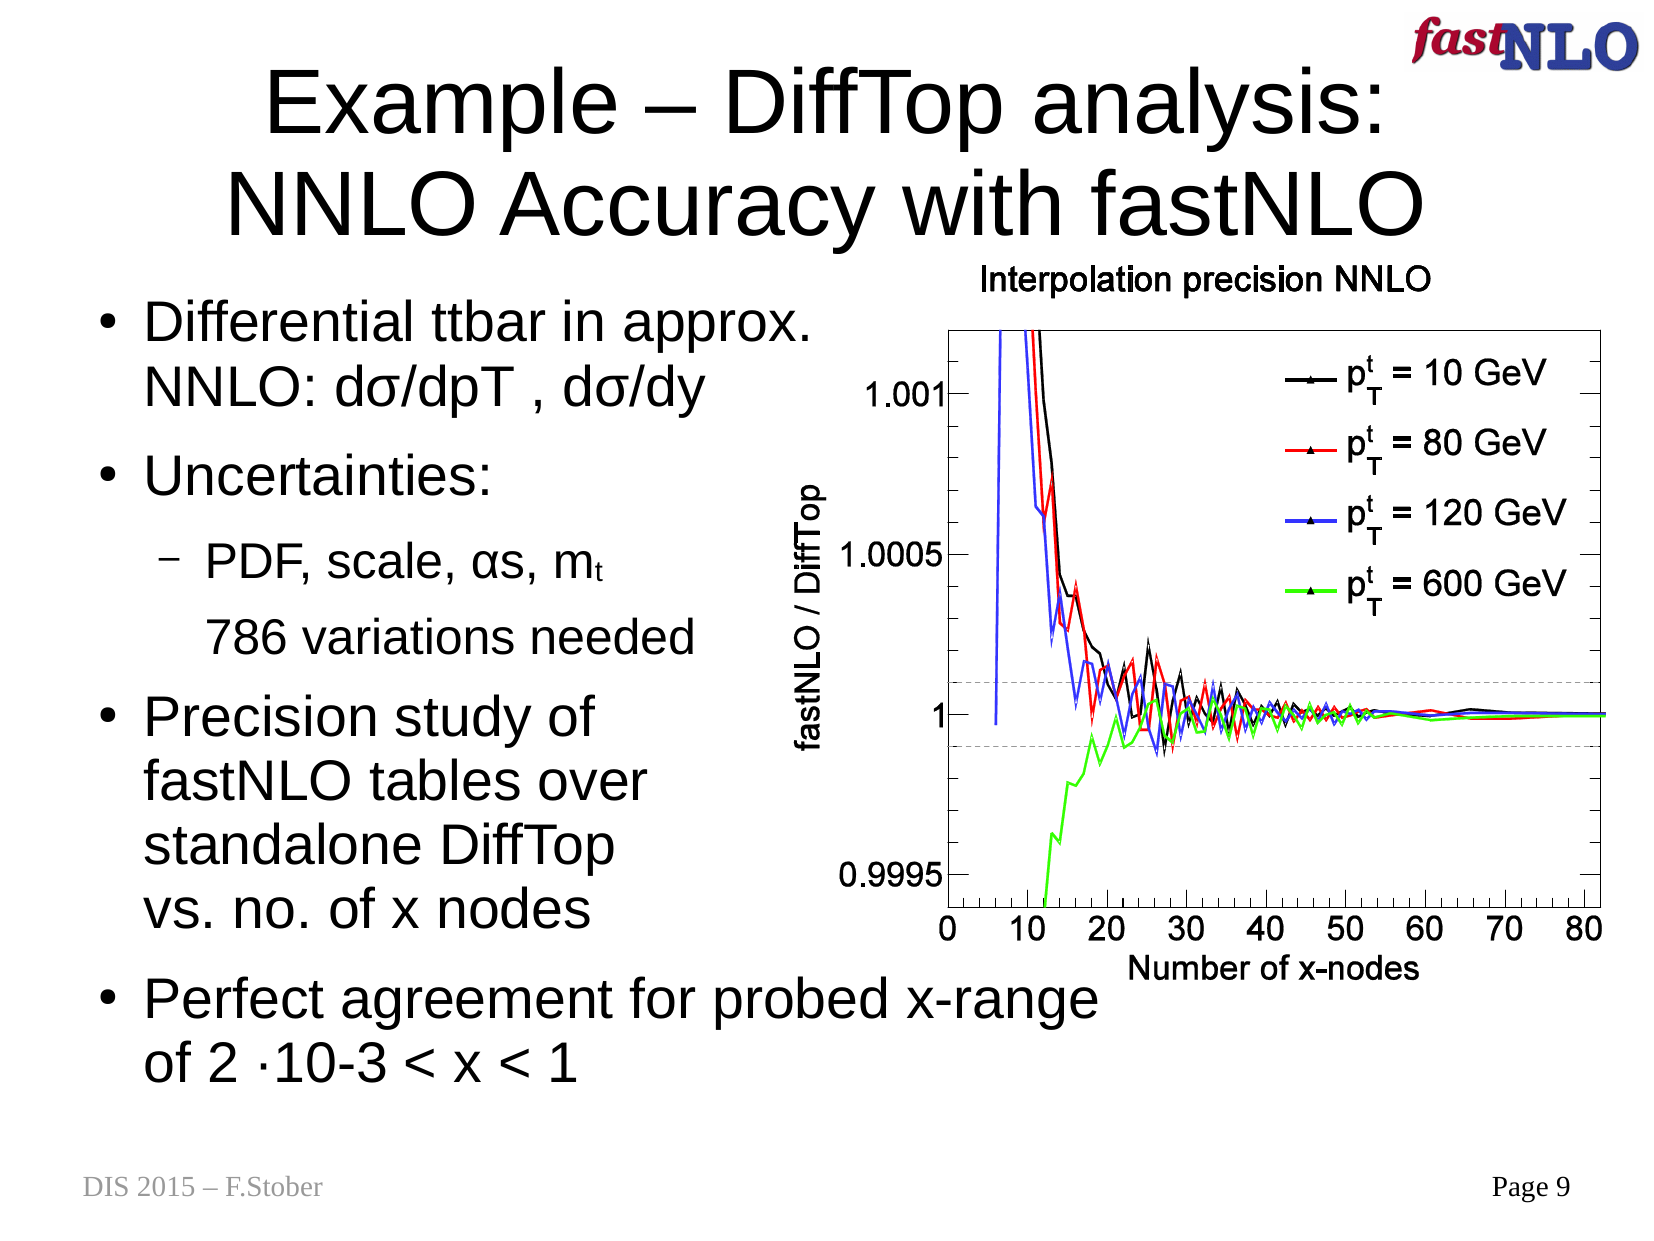

# Example – DiffTop analysis: NNLO Accuracy with fastNLO
Differential ttbar in approx.
NNLO: dσ/dpT , dσ/dy
Uncertainties:
PDF, scale, αs, mt
786 variations needed
Precision study of
fastNLO tables over
standalone DiffTop
vs. no. of x nodes
Perfect agreement for probed x-range
of 2 ·10-3 < x < 1
9